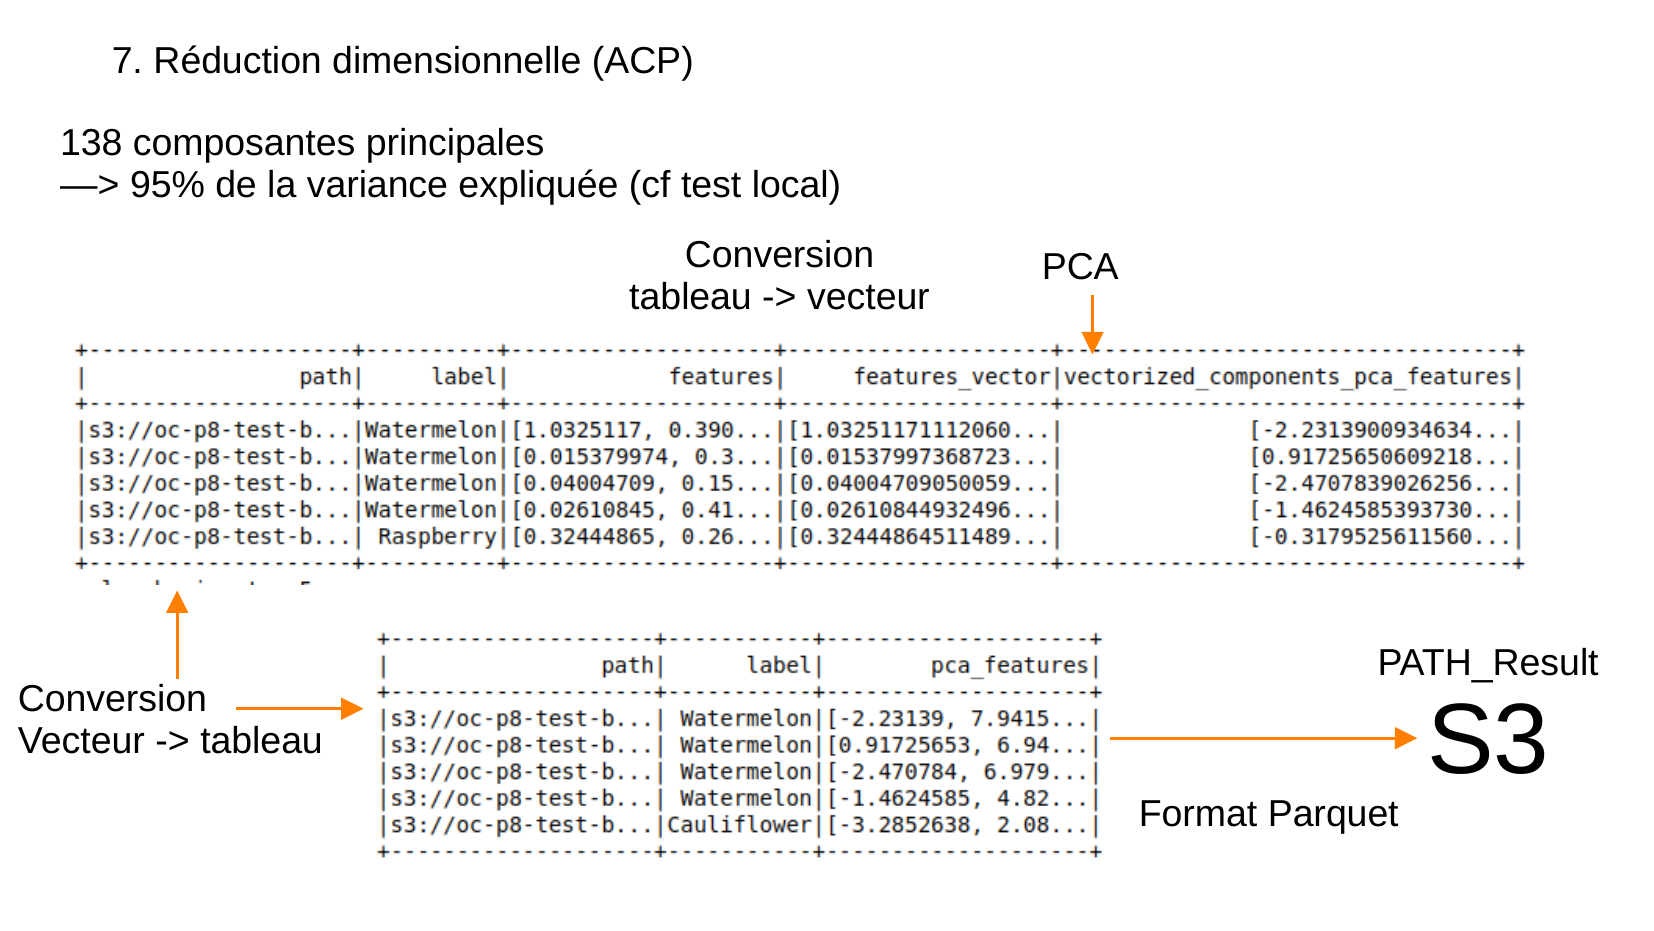

7. Réduction dimensionnelle (ACP)
138 composantes principales
—> 95% de la variance expliquée (cf test local)
Conversion
tableau -> vecteur
PCA
PATH_Result
S3
Conversion
Vecteur -> tableau
Format Parquet